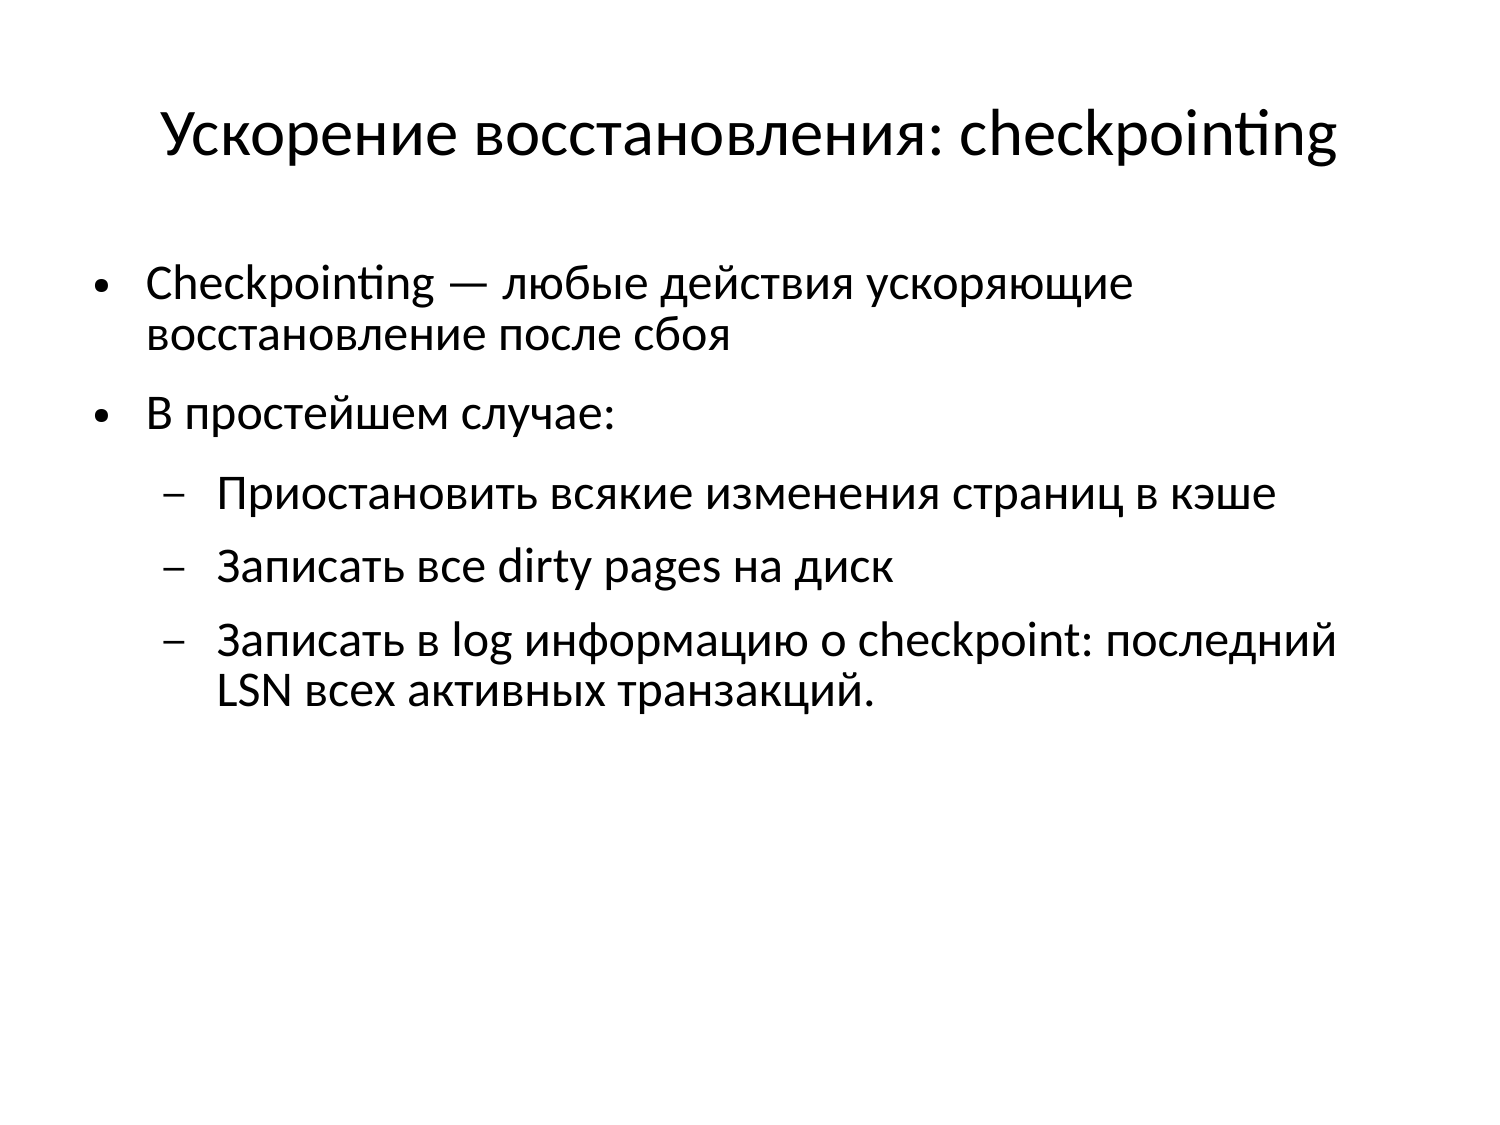

# Ускорение восстановления: сheckpointing
Checkpointing — любые действия ускоряющие восстановление после сбоя
В простейшем случае:
Приостановить всякие изменения страниц в кэше
Записать все dirty pages на диск
Записать в log информацию о checkpoint: последний LSN всех активных транзакций.